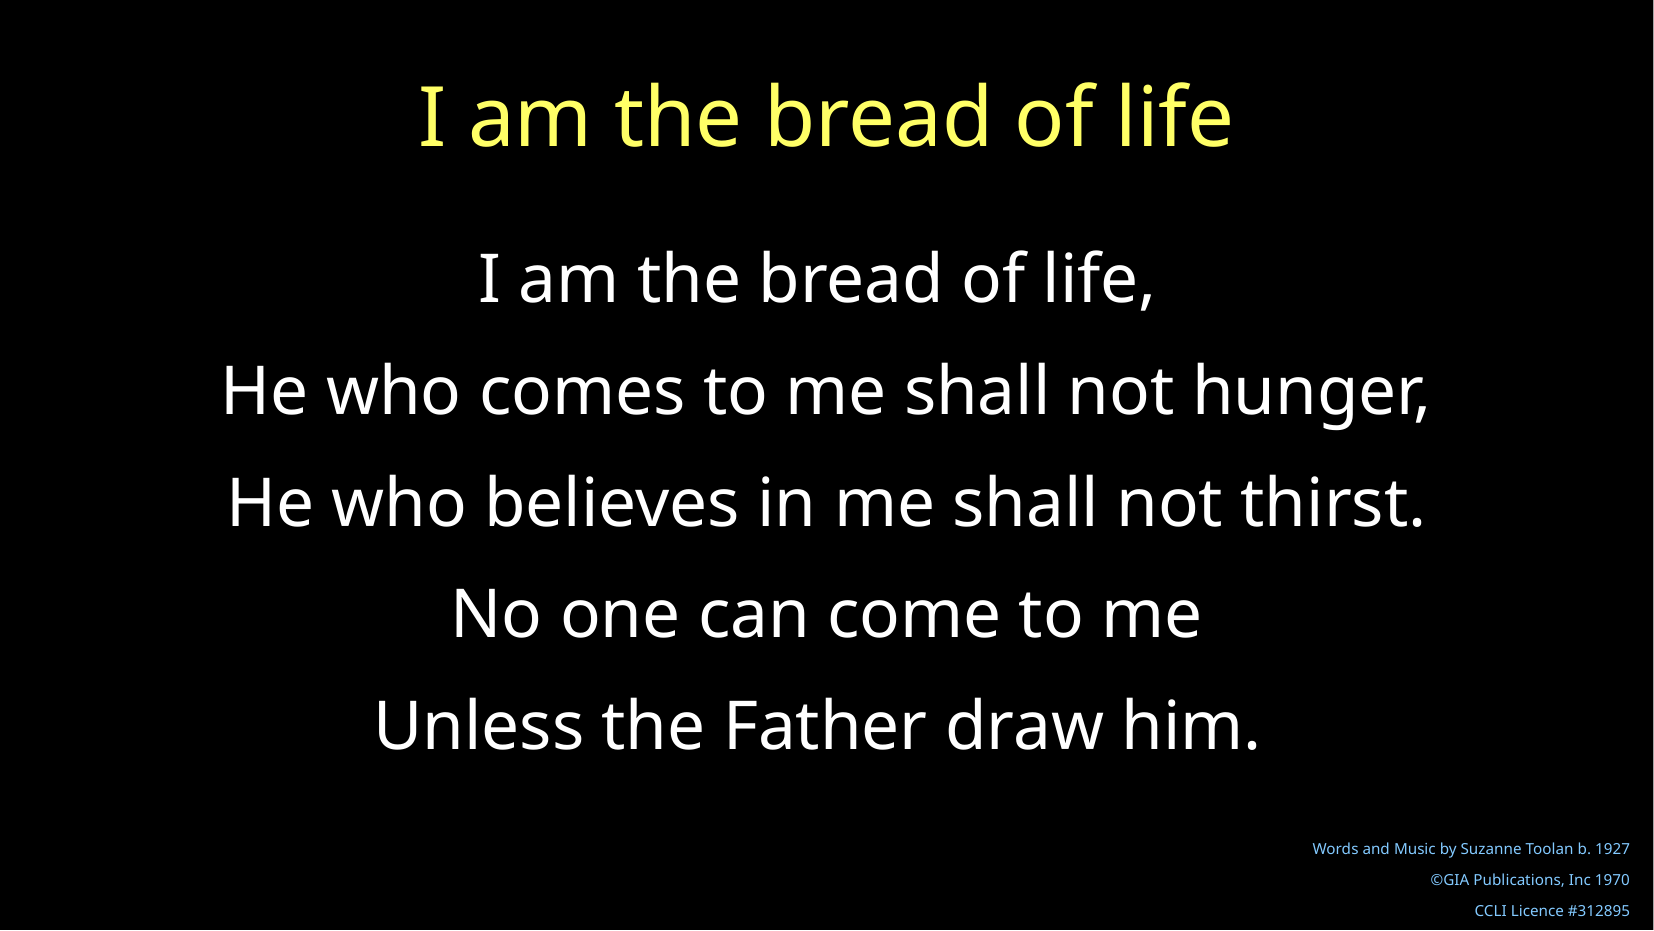

# I am the bread of life
I am the bread of life,
He who comes to me shall not hunger,
He who believes in me shall not thirst.
No one can come to me
Unless the Father draw him.
Words and Music by Suzanne Toolan b. 1927
©GIA Publications, Inc 1970
CCLI Licence #312895